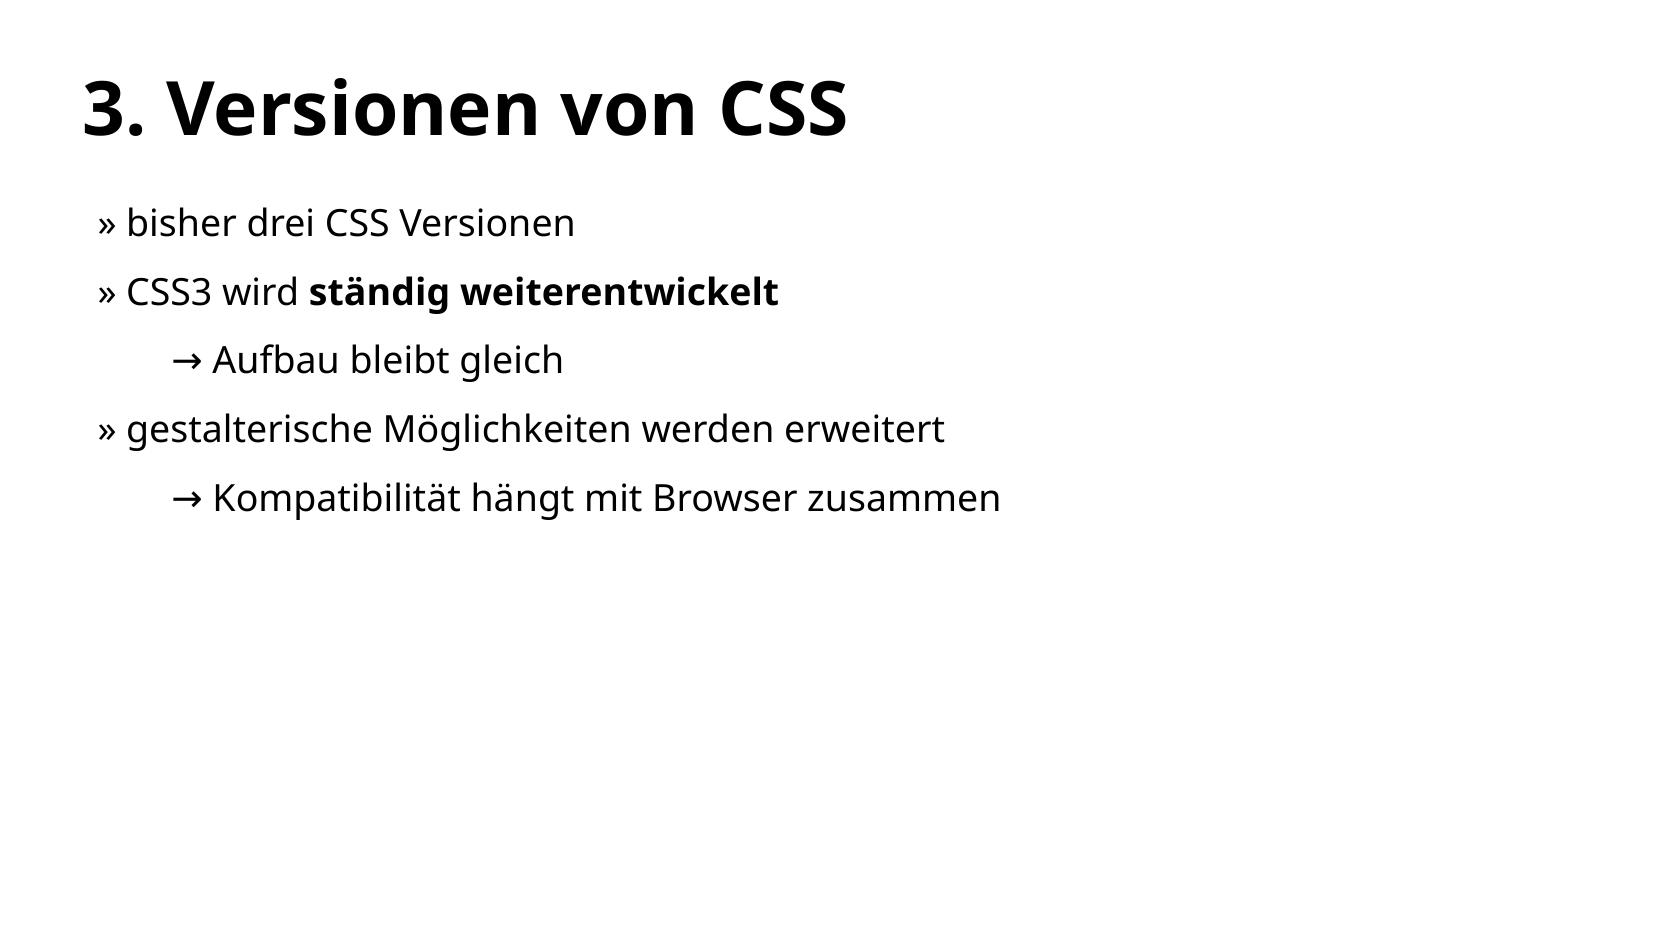

# 3. Versionen von CSS
» bisher drei CSS Versionen
» CSS3 wird ständig weiterentwickelt
	→ Aufbau bleibt gleich
» gestalterische Möglichkeiten werden erweitert
	→ Kompatibilität hängt mit Browser zusammen